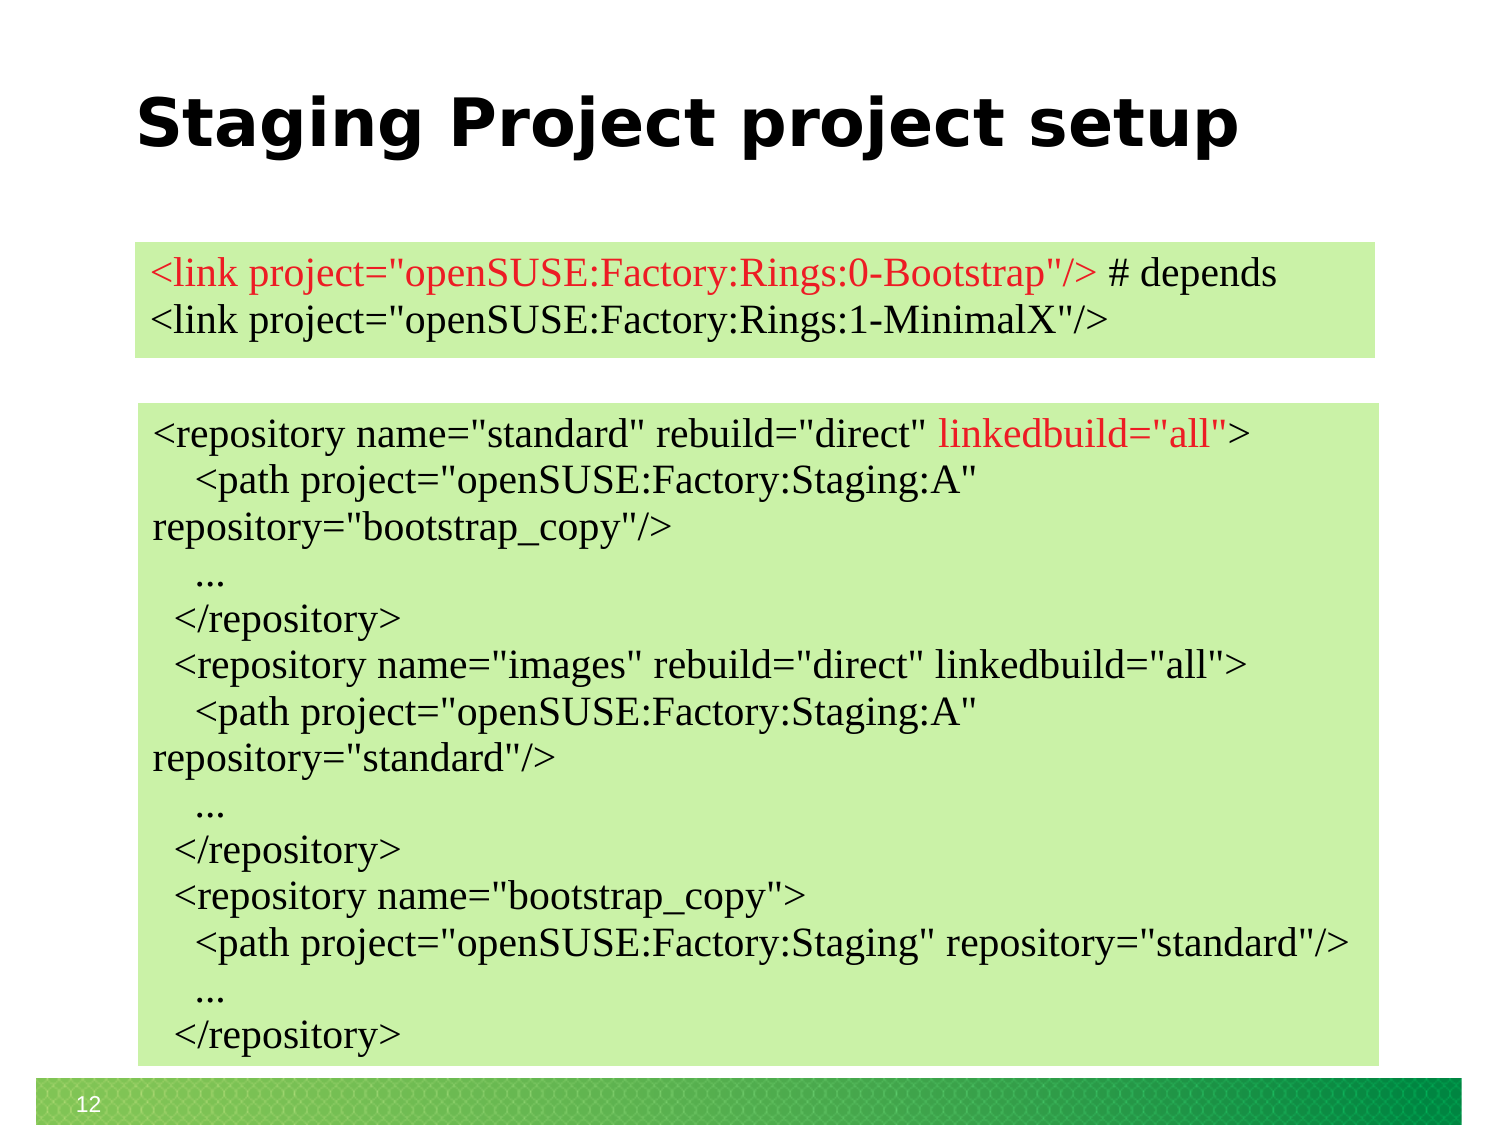

# Staging Project project setup
| <link project="openSUSE:Factory:Rings:0-Bootstrap"/> # depends <link project="openSUSE:Factory:Rings:1-MinimalX"/> |
| --- |
| <repository name="standard" rebuild="direct" linkedbuild="all"> <path project="openSUSE:Factory:Staging:A" repository="bootstrap\_copy"/> ... </repository> <repository name="images" rebuild="direct" linkedbuild="all"> <path project="openSUSE:Factory:Staging:A" repository="standard"/> ... </repository> <repository name="bootstrap\_copy"> <path project="openSUSE:Factory:Staging" repository="standard"/> ... </repository> |
| --- |